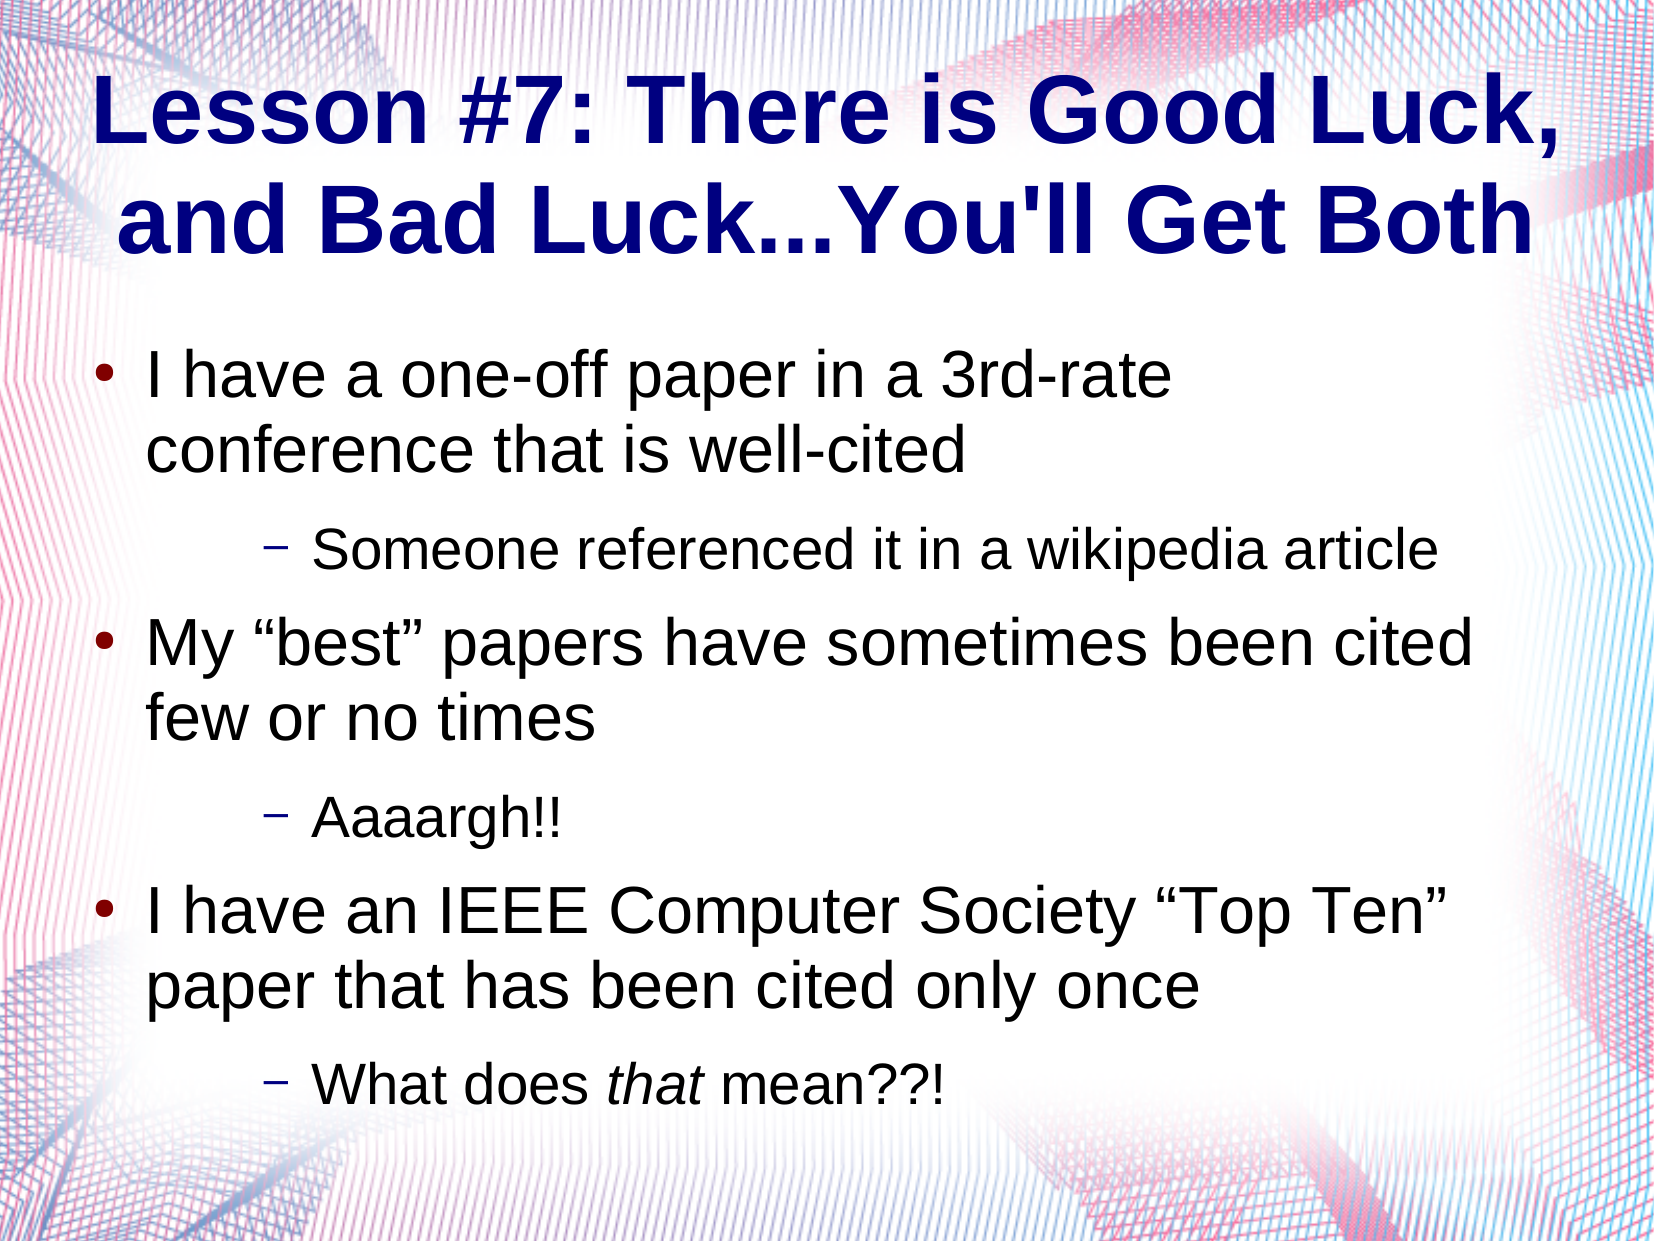

# Lesson #7: There is Good Luck, and Bad Luck...You'll Get Both
I have a one-off paper in a 3rd-rate conference that is well-cited
Someone referenced it in a wikipedia article
My “best” papers have sometimes been cited few or no times
Aaaargh!!
I have an IEEE Computer Society “Top Ten” paper that has been cited only once
What does that mean??!